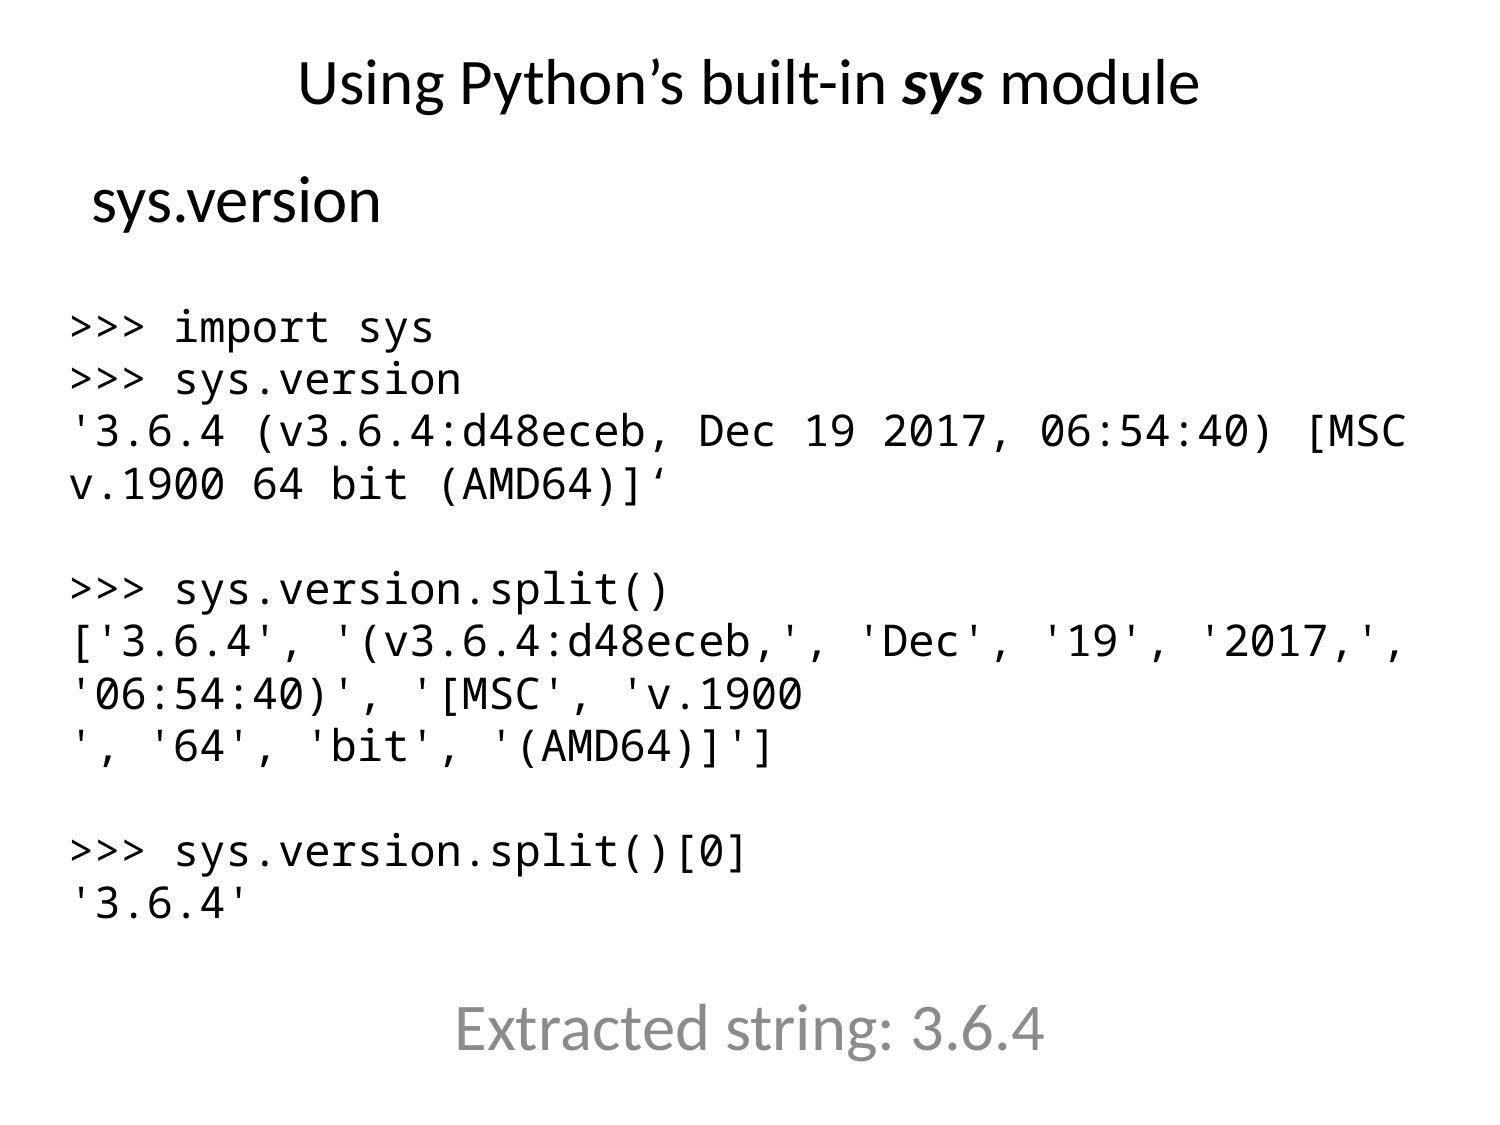

# Using Python’s built-in sys module
sys.version
>>> import sys
>>> sys.version
'3.6.4 (v3.6.4:d48eceb, Dec 19 2017, 06:54:40) [MSC v.1900 64 bit (AMD64)]‘
>>> sys.version.split()
['3.6.4', '(v3.6.4:d48eceb,', 'Dec', '19', '2017,', '06:54:40)', '[MSC', 'v.1900
', '64', 'bit', '(AMD64)]']
>>> sys.version.split()[0]
'3.6.4'
Extracted string: 3.6.4